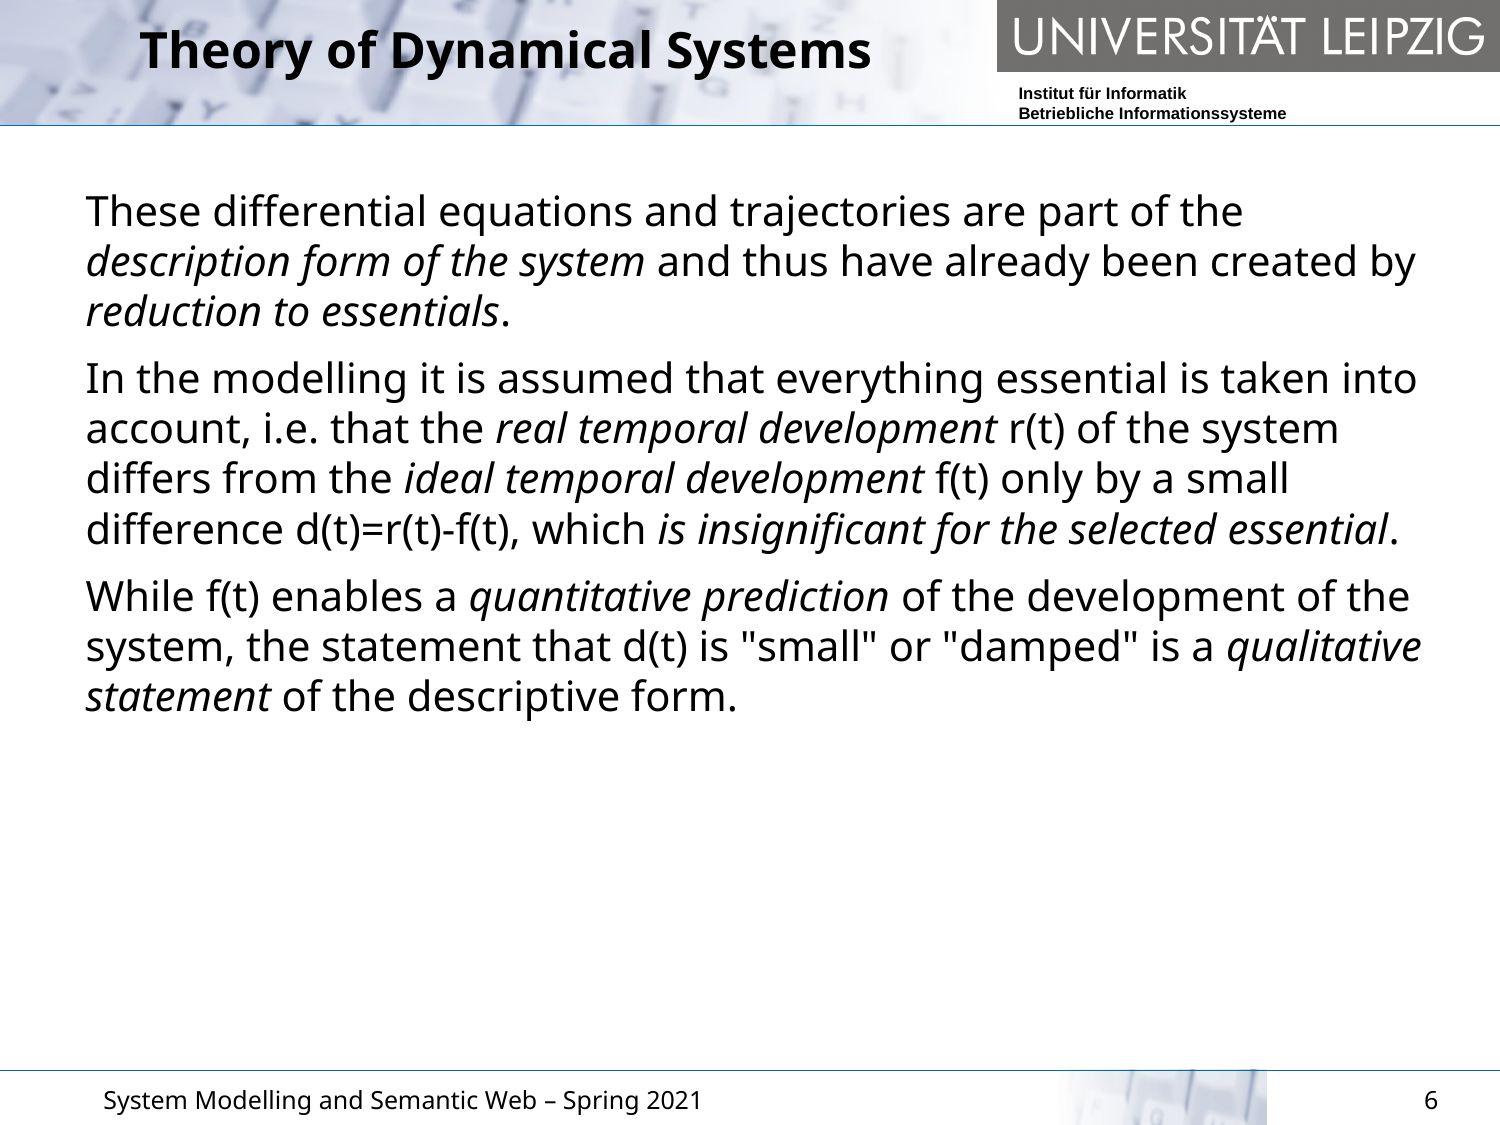

Theory of Dynamical Systems
These differential equations and trajectories are part of the description form of the system and thus have already been created by reduction to essentials.
In the modelling it is assumed that everything essential is taken into account, i.e. that the real temporal development r(t) of the system differs from the ideal temporal development f(t) only by a small difference d(t)=r(t)-f(t), which is insignificant for the selected essential.
While f(t) enables a quantitative prediction of the development of the system, the statement that d(t) is "small" or "damped" is a qualitative statement of the descriptive form.
System Modelling and Semantic Web – Spring 2021
6